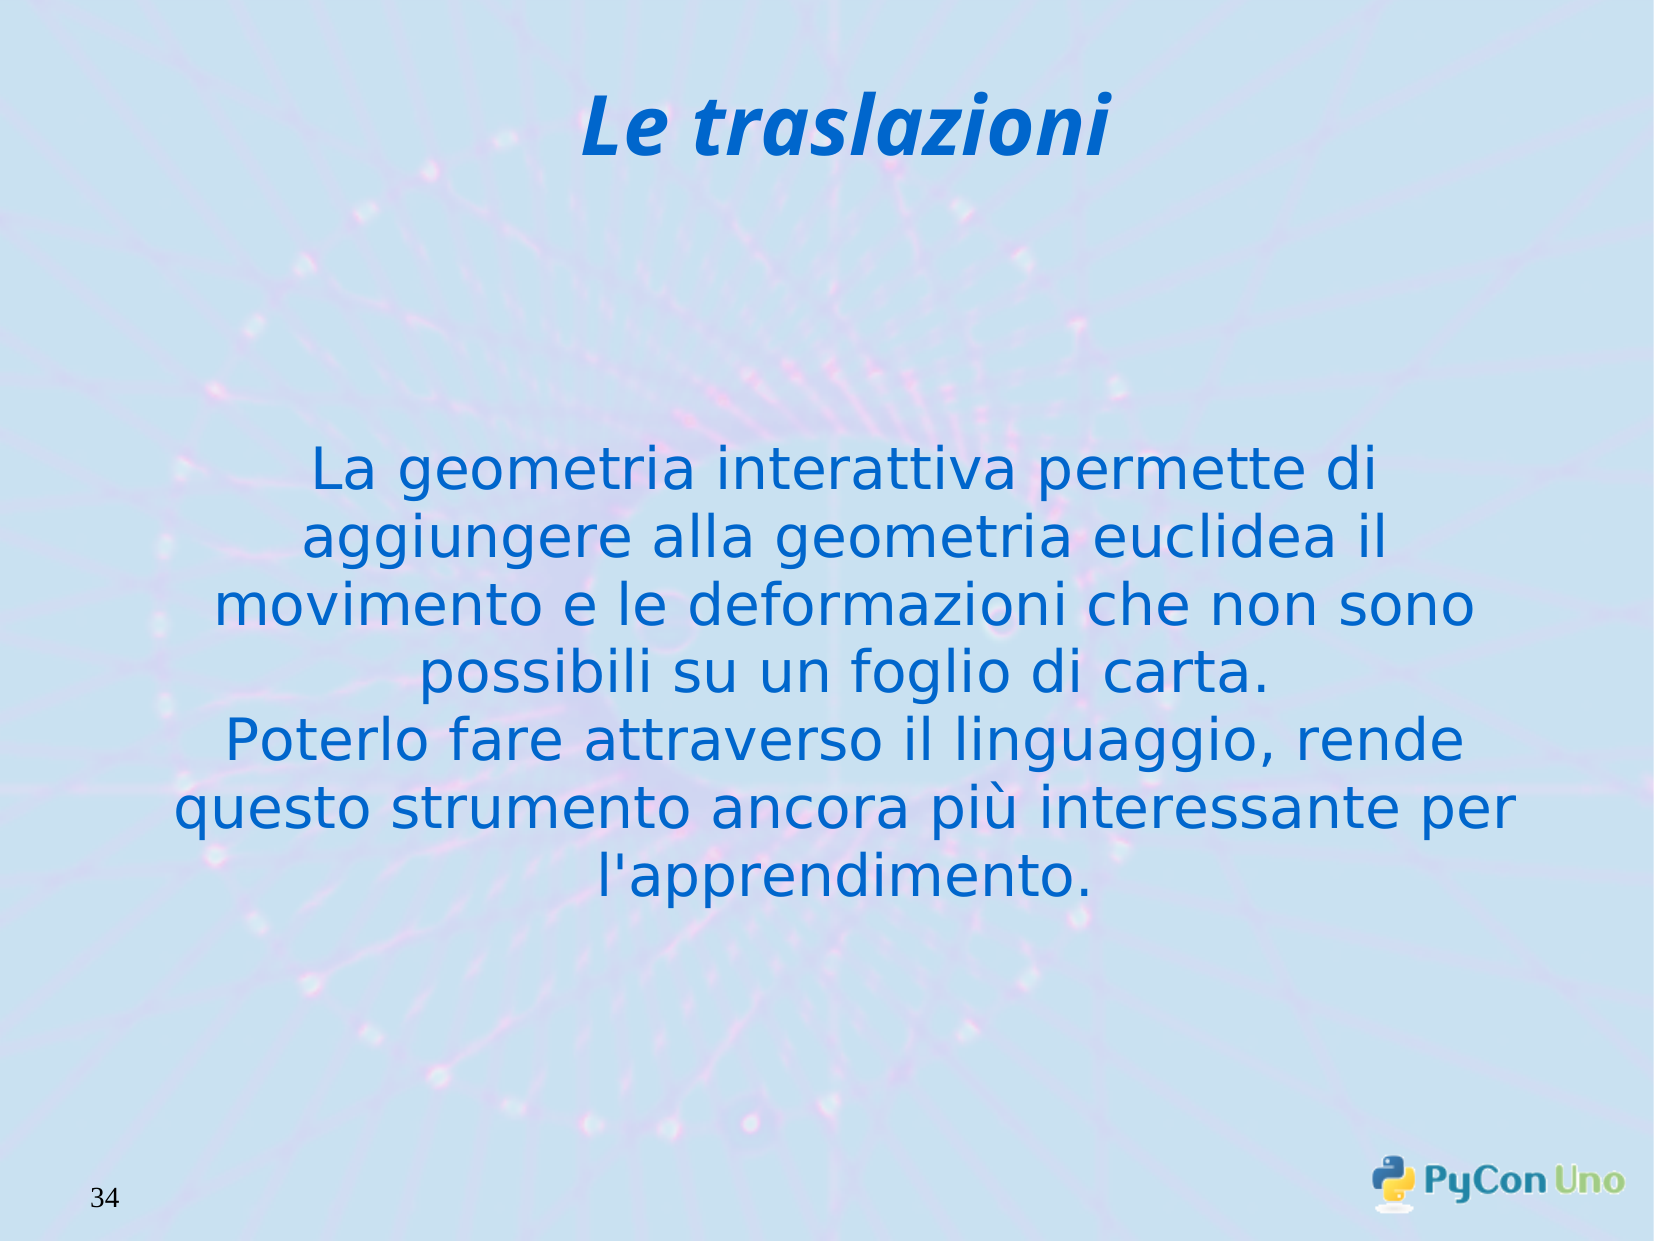

# Le traslazioni
La geometria interattiva permette di aggiungere alla geometria euclidea il movimento e le deformazioni che non sono possibili su un foglio di carta.
Poterlo fare attraverso il linguaggio, rende questo strumento ancora più interessante per l'apprendimento.
34